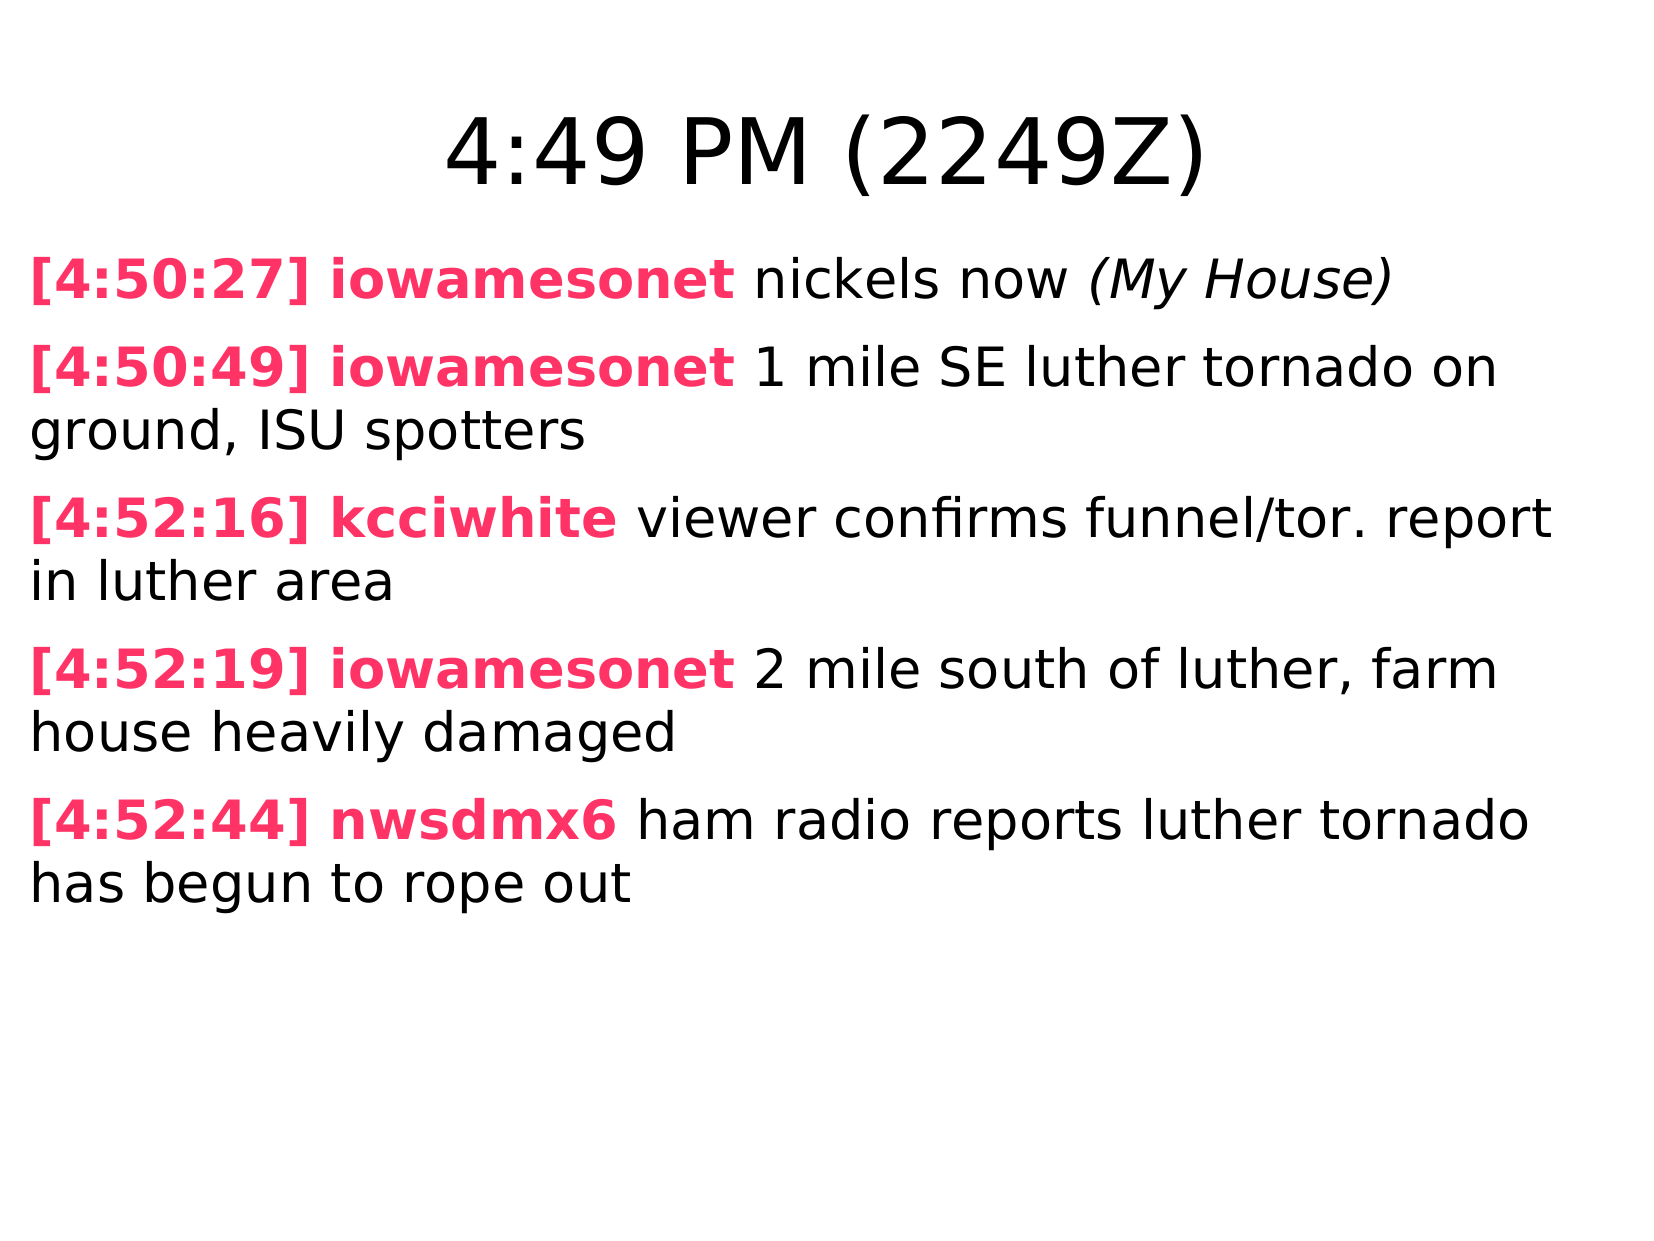

# 4:49 PM (2249Z)
[4:50:27] iowamesonet nickels now (My House)
[4:50:49] iowamesonet 1 mile SE luther tornado on ground, ISU spotters
[4:52:16] kcciwhite viewer confirms funnel/tor. report in luther area
[4:52:19] iowamesonet 2 mile south of luther, farm house heavily damaged
[4:52:44] nwsdmx6 ham radio reports luther tornado has begun to rope out